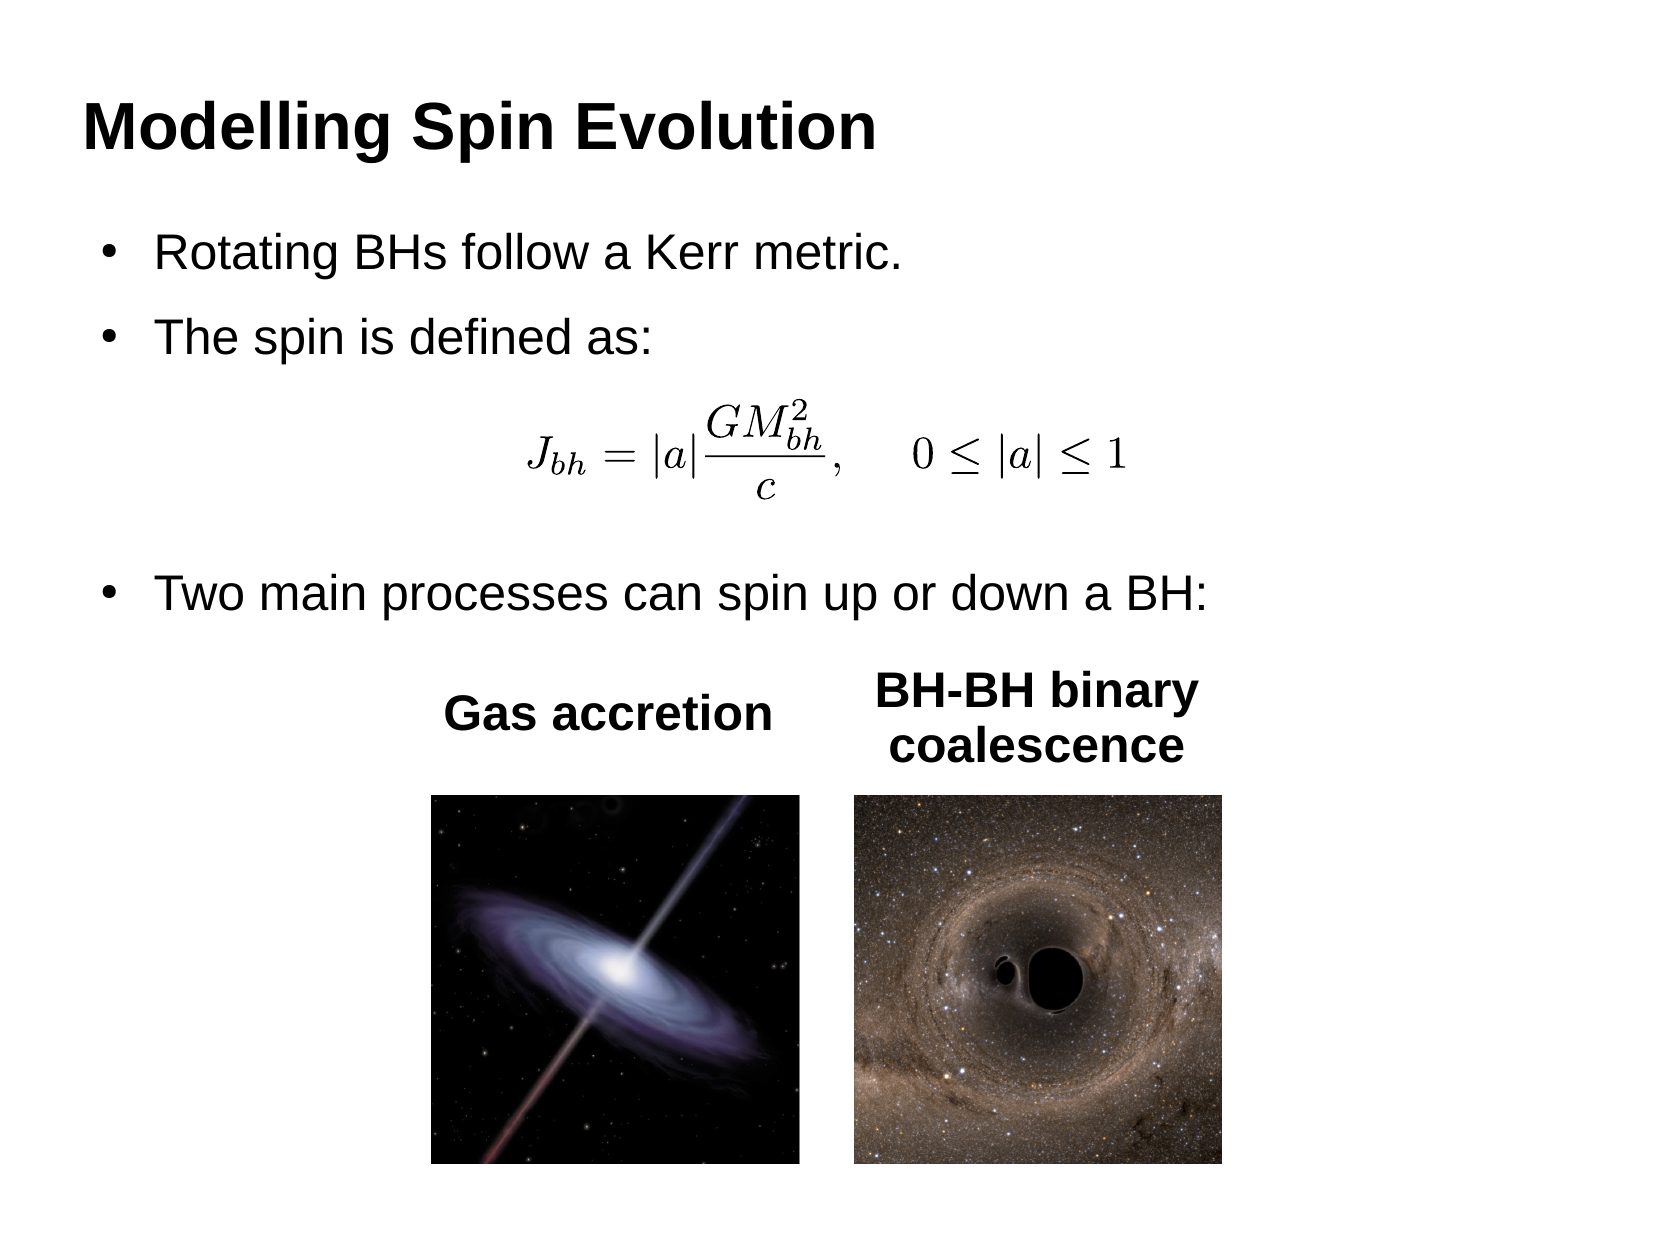

Modelling Spin Evolution
# Rotating BHs follow a Kerr metric.
The spin is defined as:
Two main processes can spin up or down a BH:
BH-BH binary coalescence
Gas accretion